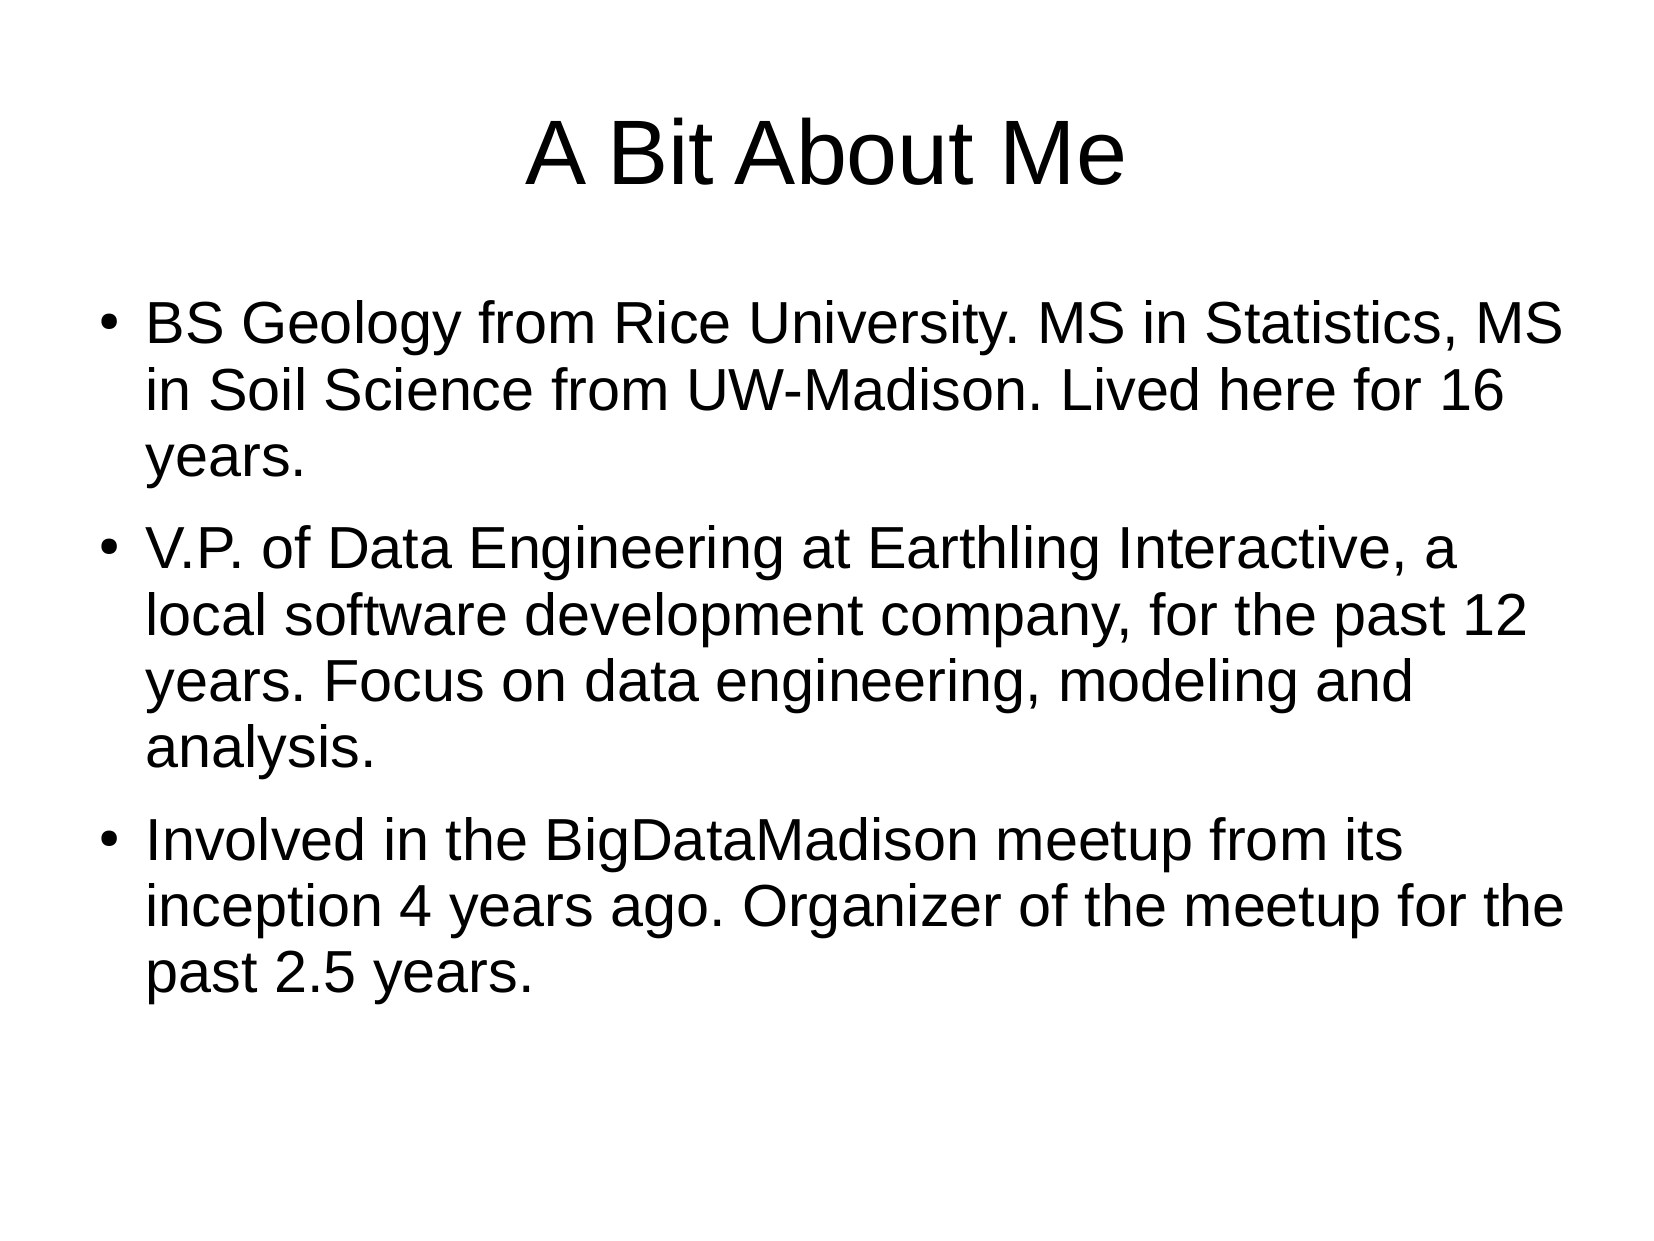

# A Bit About Me
BS Geology from Rice University. MS in Statistics, MS in Soil Science from UW-Madison. Lived here for 16 years.
V.P. of Data Engineering at Earthling Interactive, a local software development company, for the past 12 years. Focus on data engineering, modeling and analysis.
Involved in the BigDataMadison meetup from its inception 4 years ago. Organizer of the meetup for the past 2.5 years.